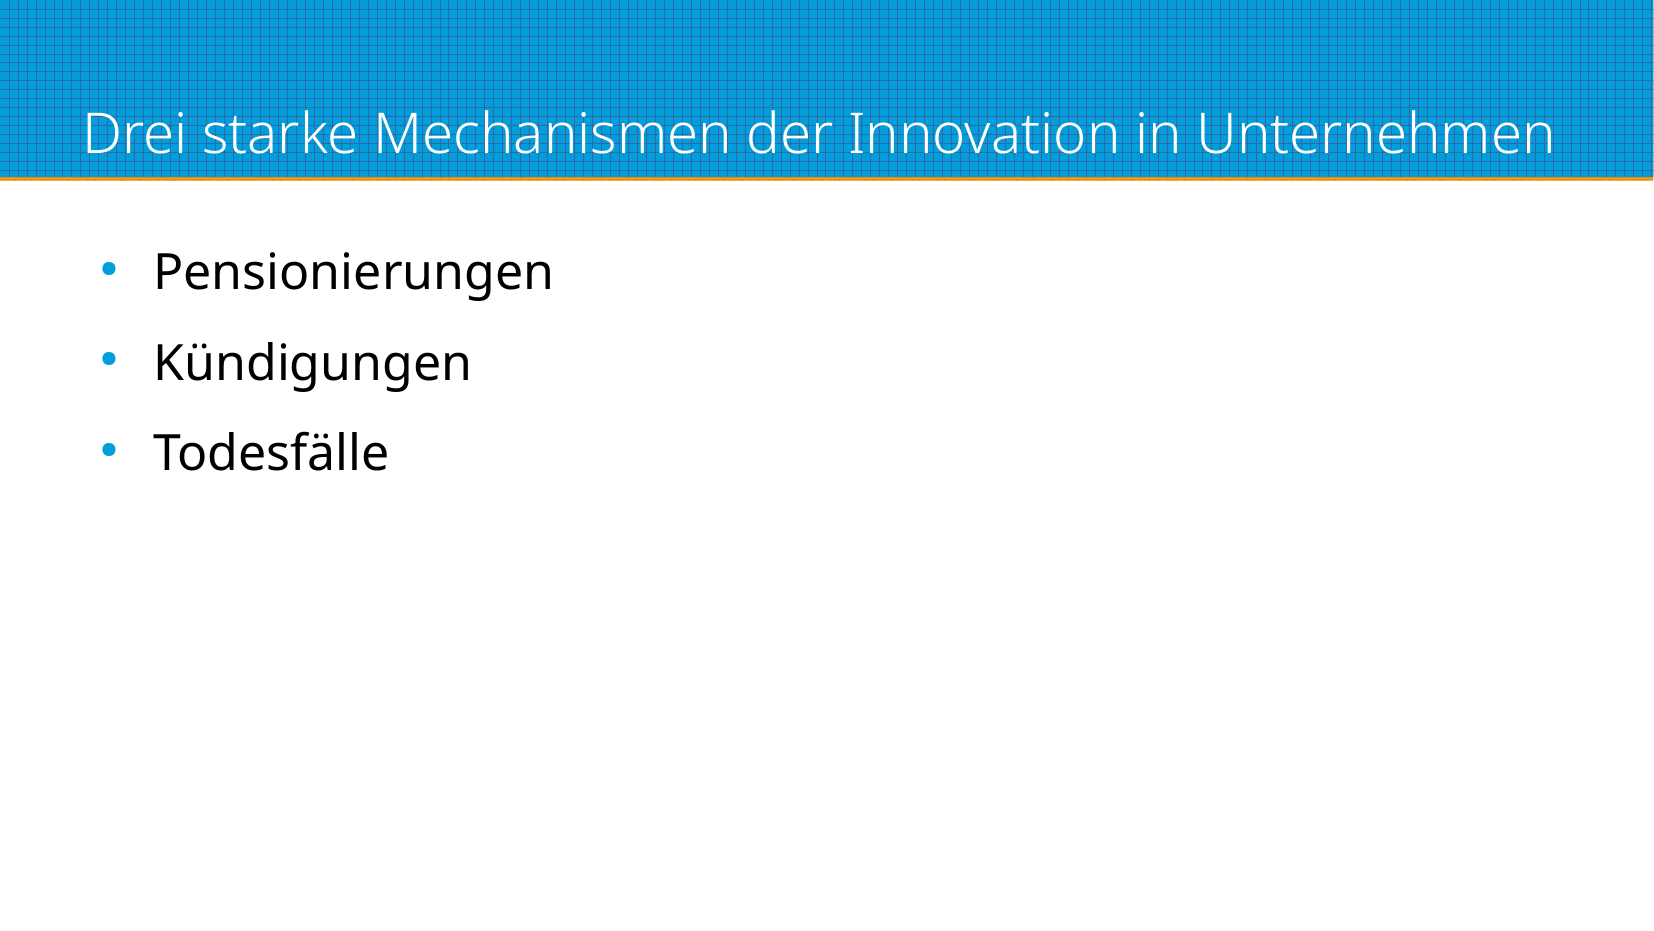

# Drei starke Mechanismen der Innovation in Unternehmen
Pensionierungen
Kündigungen
Todesfälle